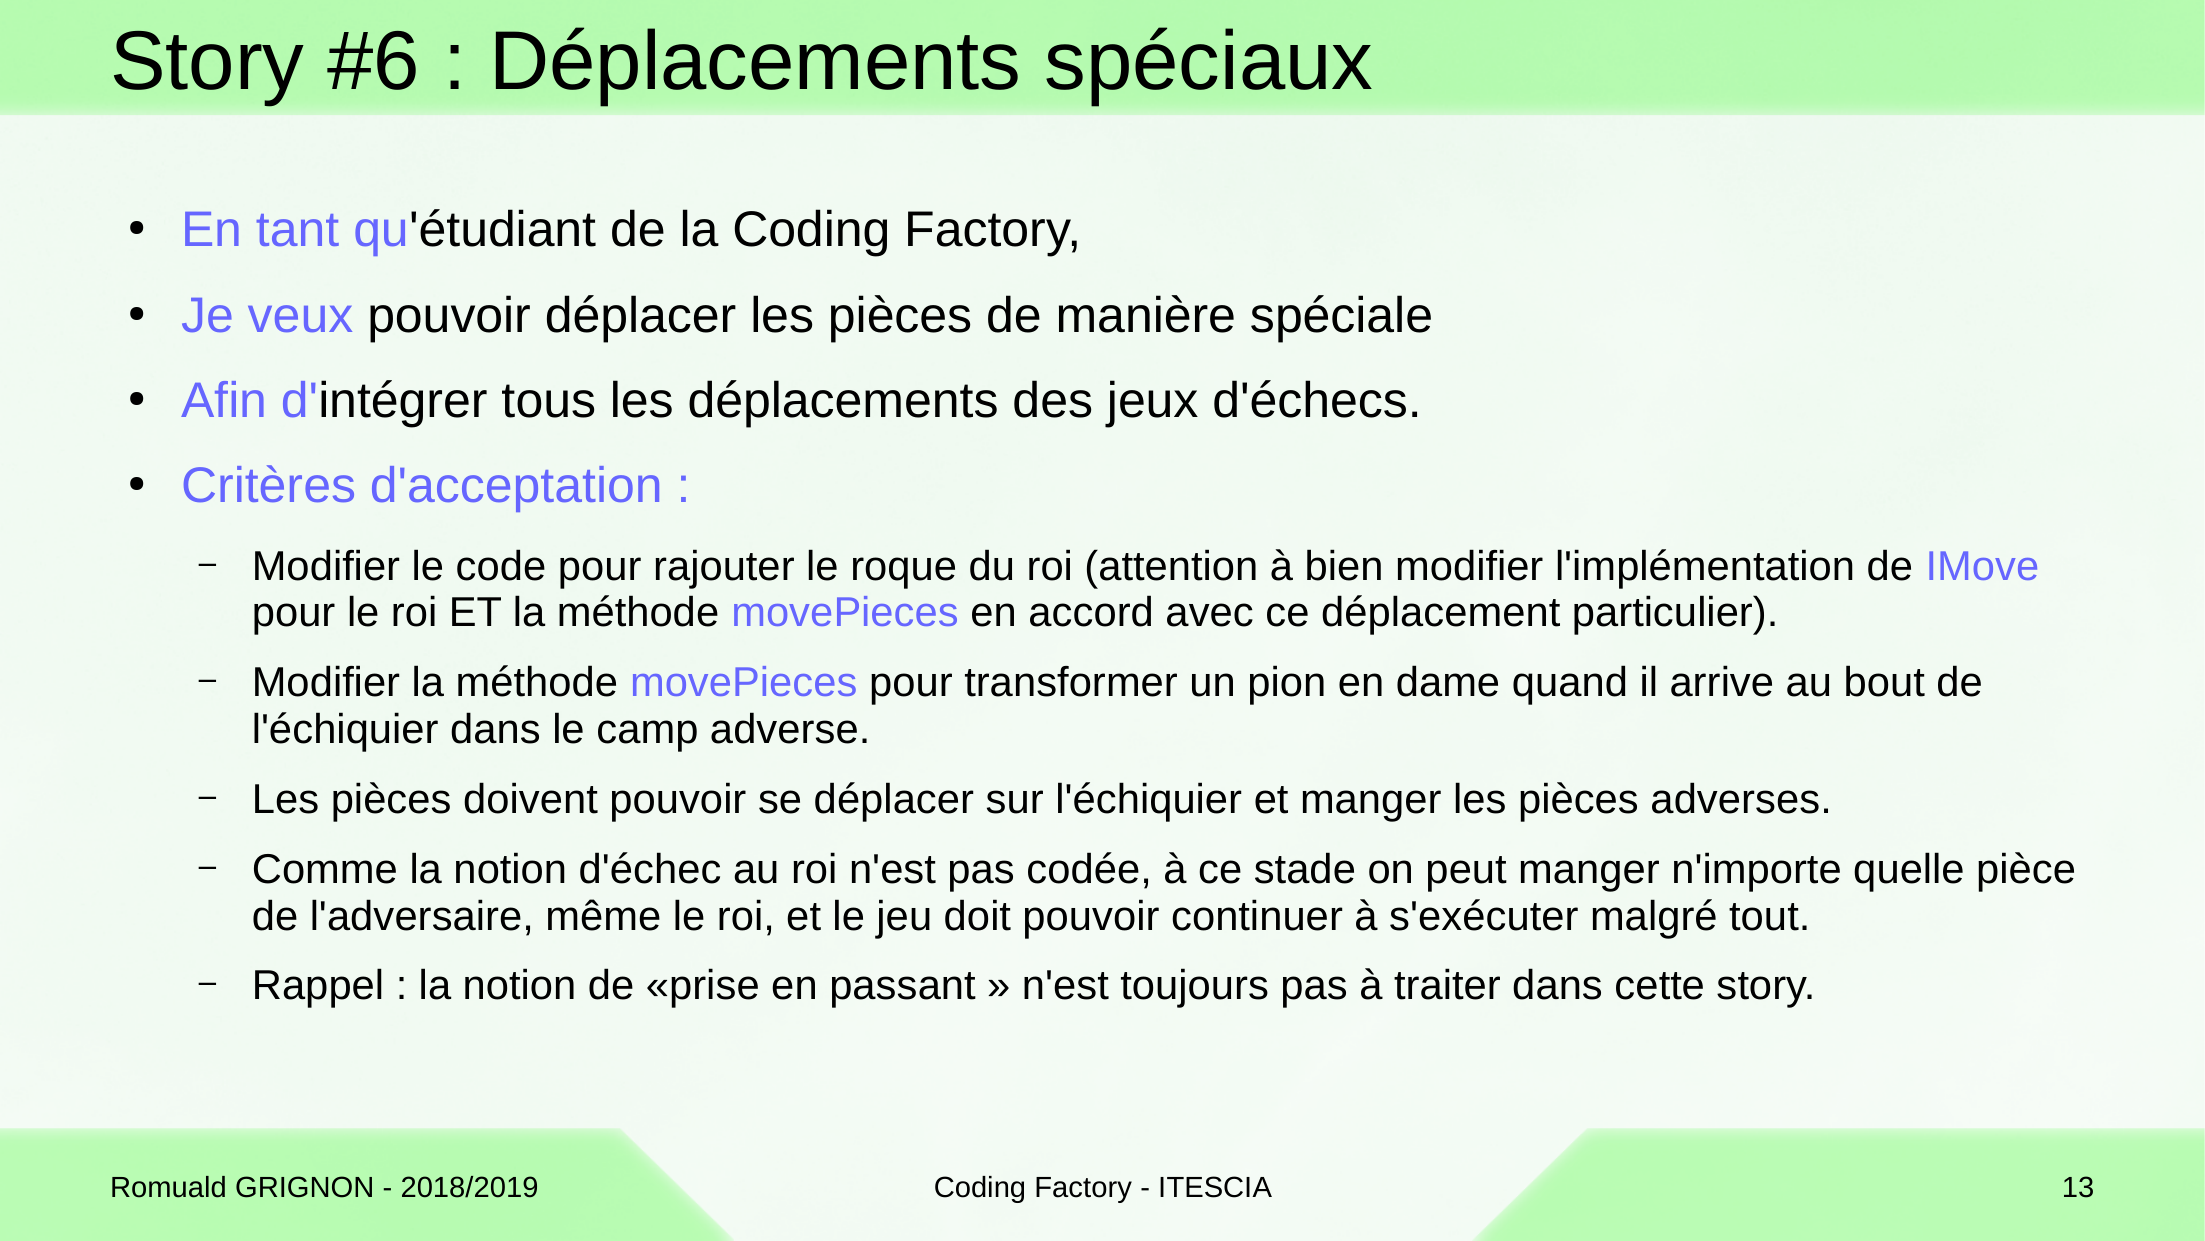

# Story #6 : Déplacements spéciaux
En tant qu'étudiant de la Coding Factory,
Je veux pouvoir déplacer les pièces de manière spéciale
Afin d'intégrer tous les déplacements des jeux d'échecs.
Critères d'acceptation :
Modifier le code pour rajouter le roque du roi (attention à bien modifier l'implémentation de IMove pour le roi ET la méthode movePieces en accord avec ce déplacement particulier).
Modifier la méthode movePieces pour transformer un pion en dame quand il arrive au bout de l'échiquier dans le camp adverse.
Les pièces doivent pouvoir se déplacer sur l'échiquier et manger les pièces adverses.
Comme la notion d'échec au roi n'est pas codée, à ce stade on peut manger n'importe quelle pièce de l'adversaire, même le roi, et le jeu doit pouvoir continuer à s'exécuter malgré tout.
Rappel : la notion de «prise en passant » n'est toujours pas à traiter dans cette story.
Romuald GRIGNON - 2018/2019
Coding Factory - ITESCIA
13